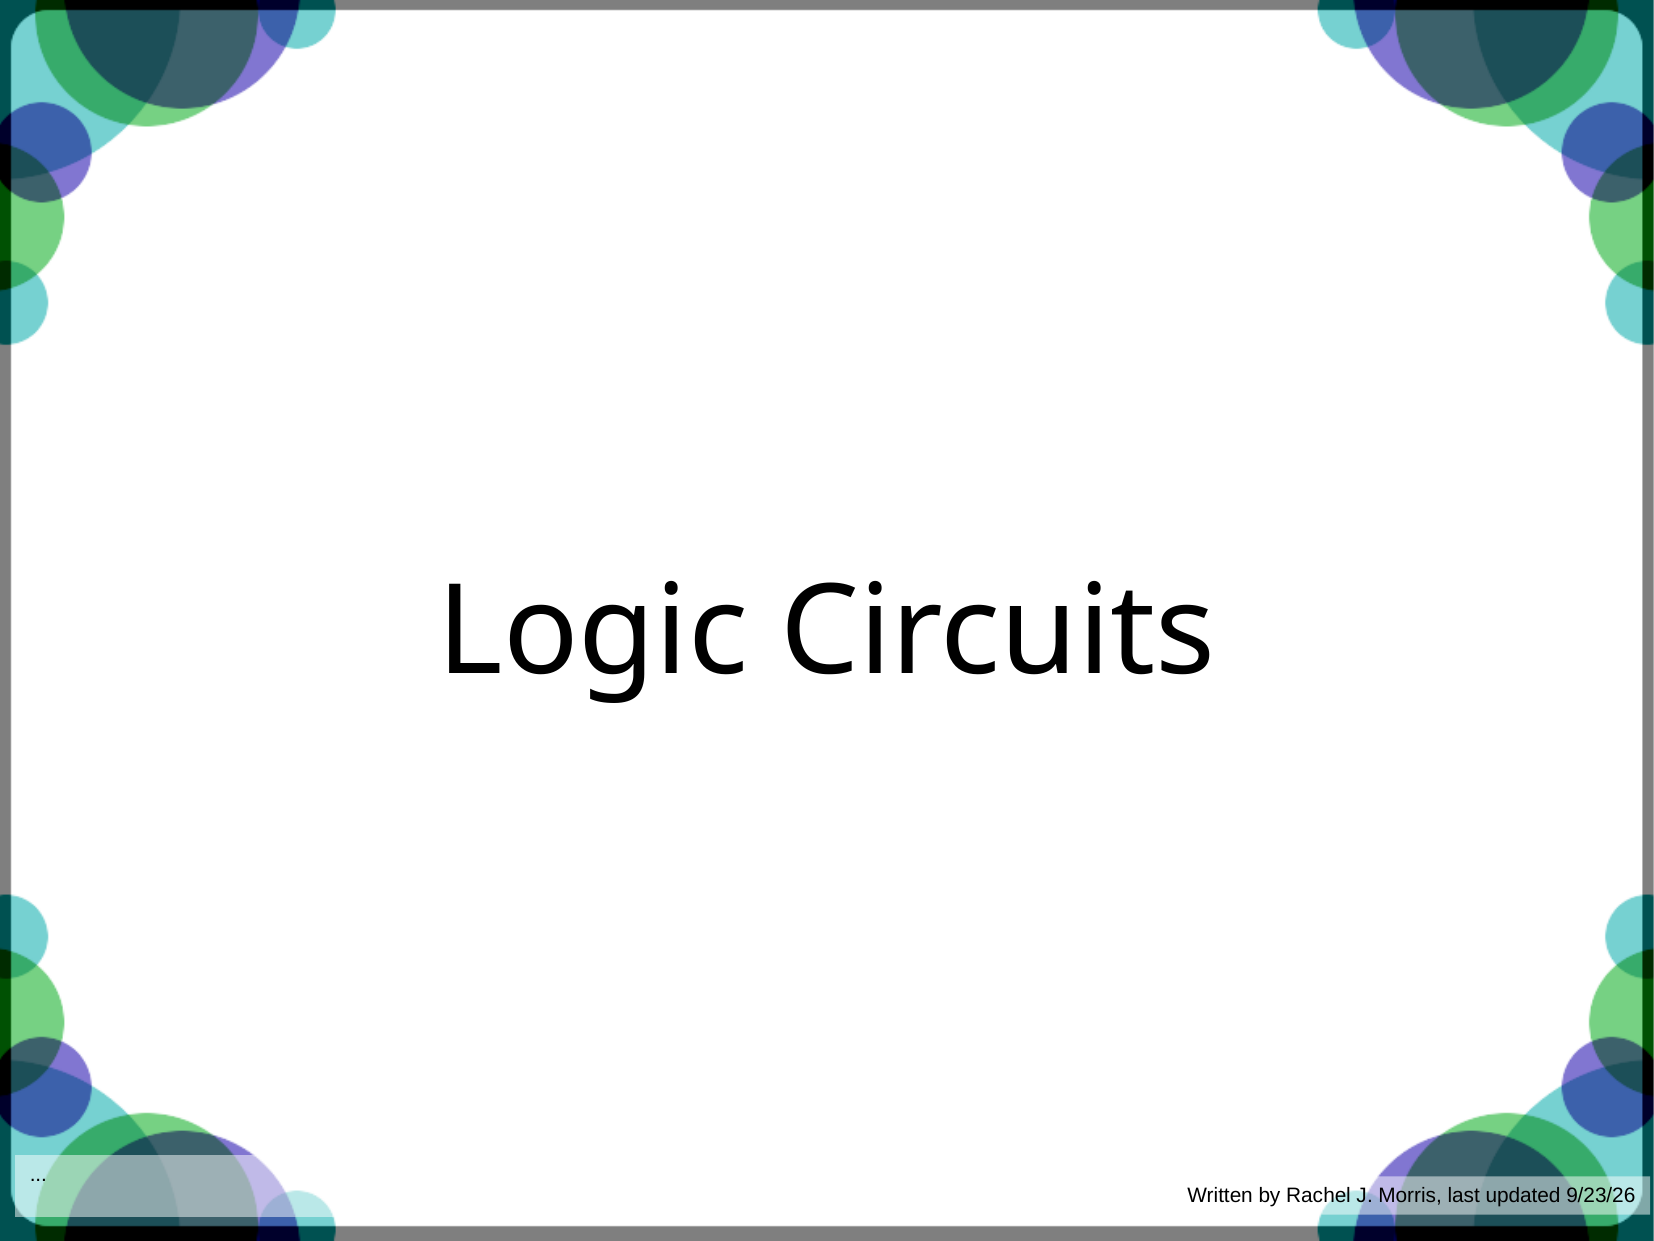

# Logic Circuits
...
Written by Rachel J. Morris, last updated